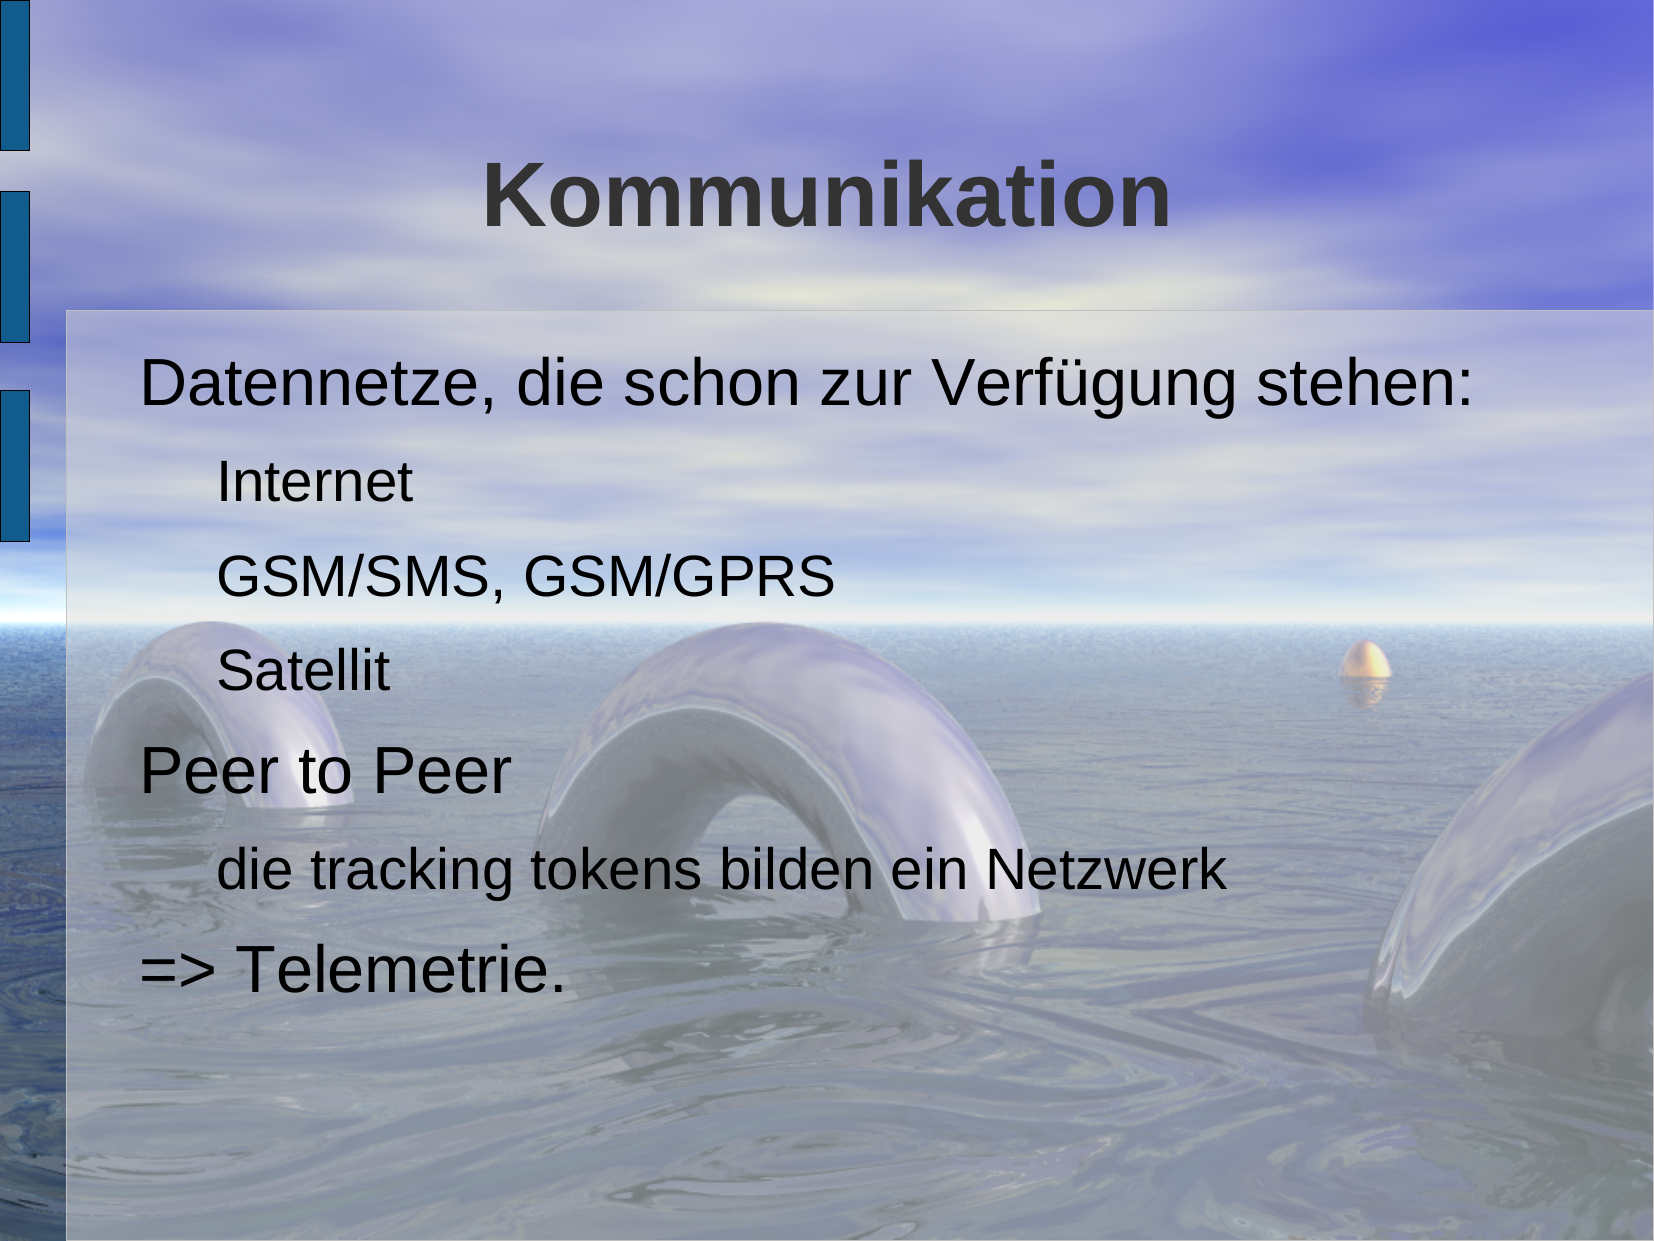

# Kommunikation
Datennetze, die schon zur Verfügung stehen:
Internet
GSM/SMS, GSM/GPRS
Satellit
Peer to Peer
die tracking tokens bilden ein Netzwerk
=> Telemetrie.